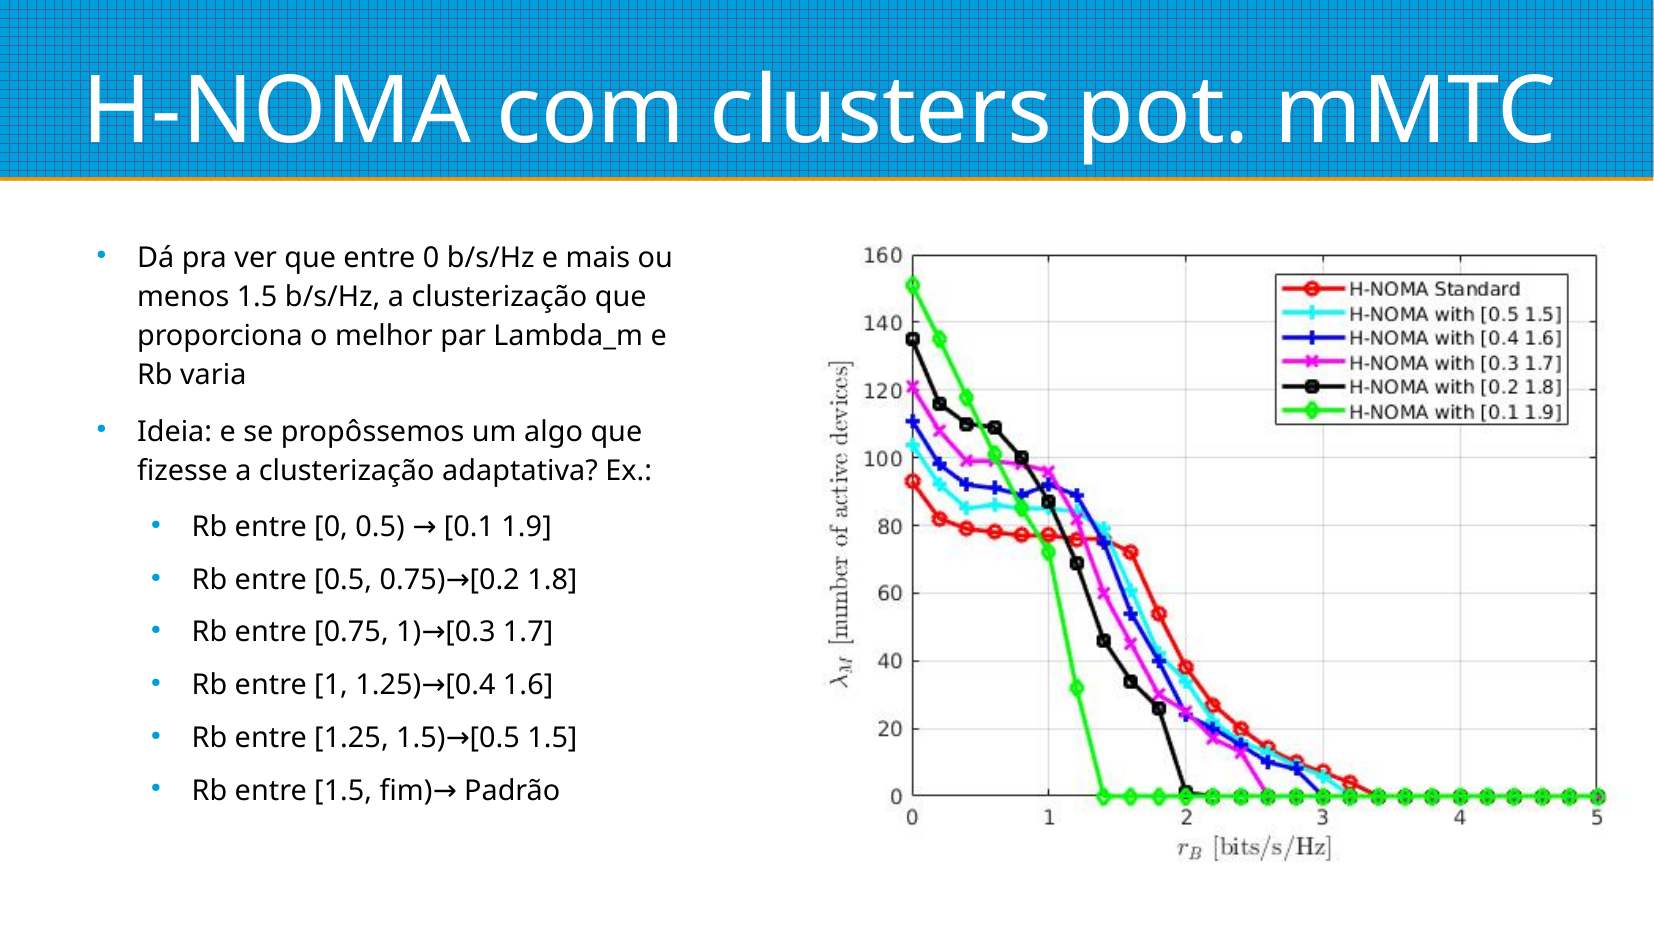

# H-NOMA com clusters pot. mMTC
Dá pra ver que entre 0 b/s/Hz e mais ou menos 1.5 b/s/Hz, a clusterização que proporciona o melhor par Lambda_m e Rb varia
Ideia: e se propôssemos um algo que fizesse a clusterização adaptativa? Ex.:
Rb entre [0, 0.5) → [0.1 1.9]
Rb entre [0.5, 0.75)→[0.2 1.8]
Rb entre [0.75, 1)→[0.3 1.7]
Rb entre [1, 1.25)→[0.4 1.6]
Rb entre [1.25, 1.5)→[0.5 1.5]
Rb entre [1.5, fim)→ Padrão